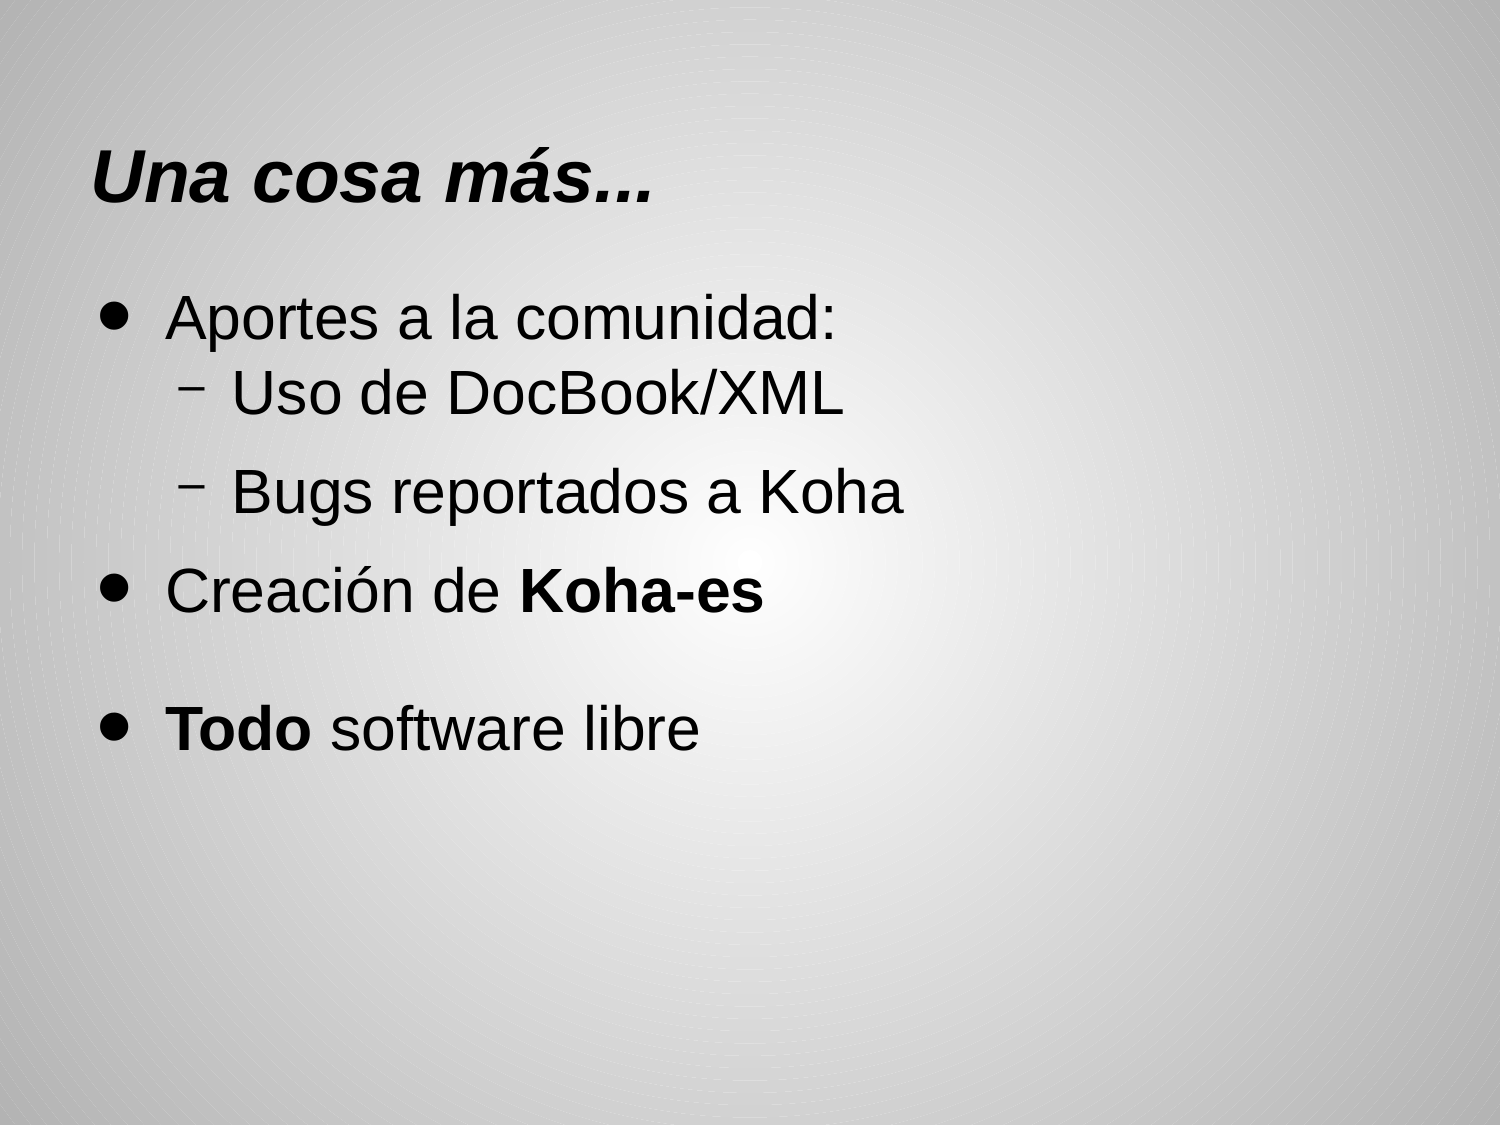

# Una cosa más...
Aportes a la comunidad:
Uso de DocBook/XML
Bugs reportados a Koha
Creación de Koha-es
Todo software libre